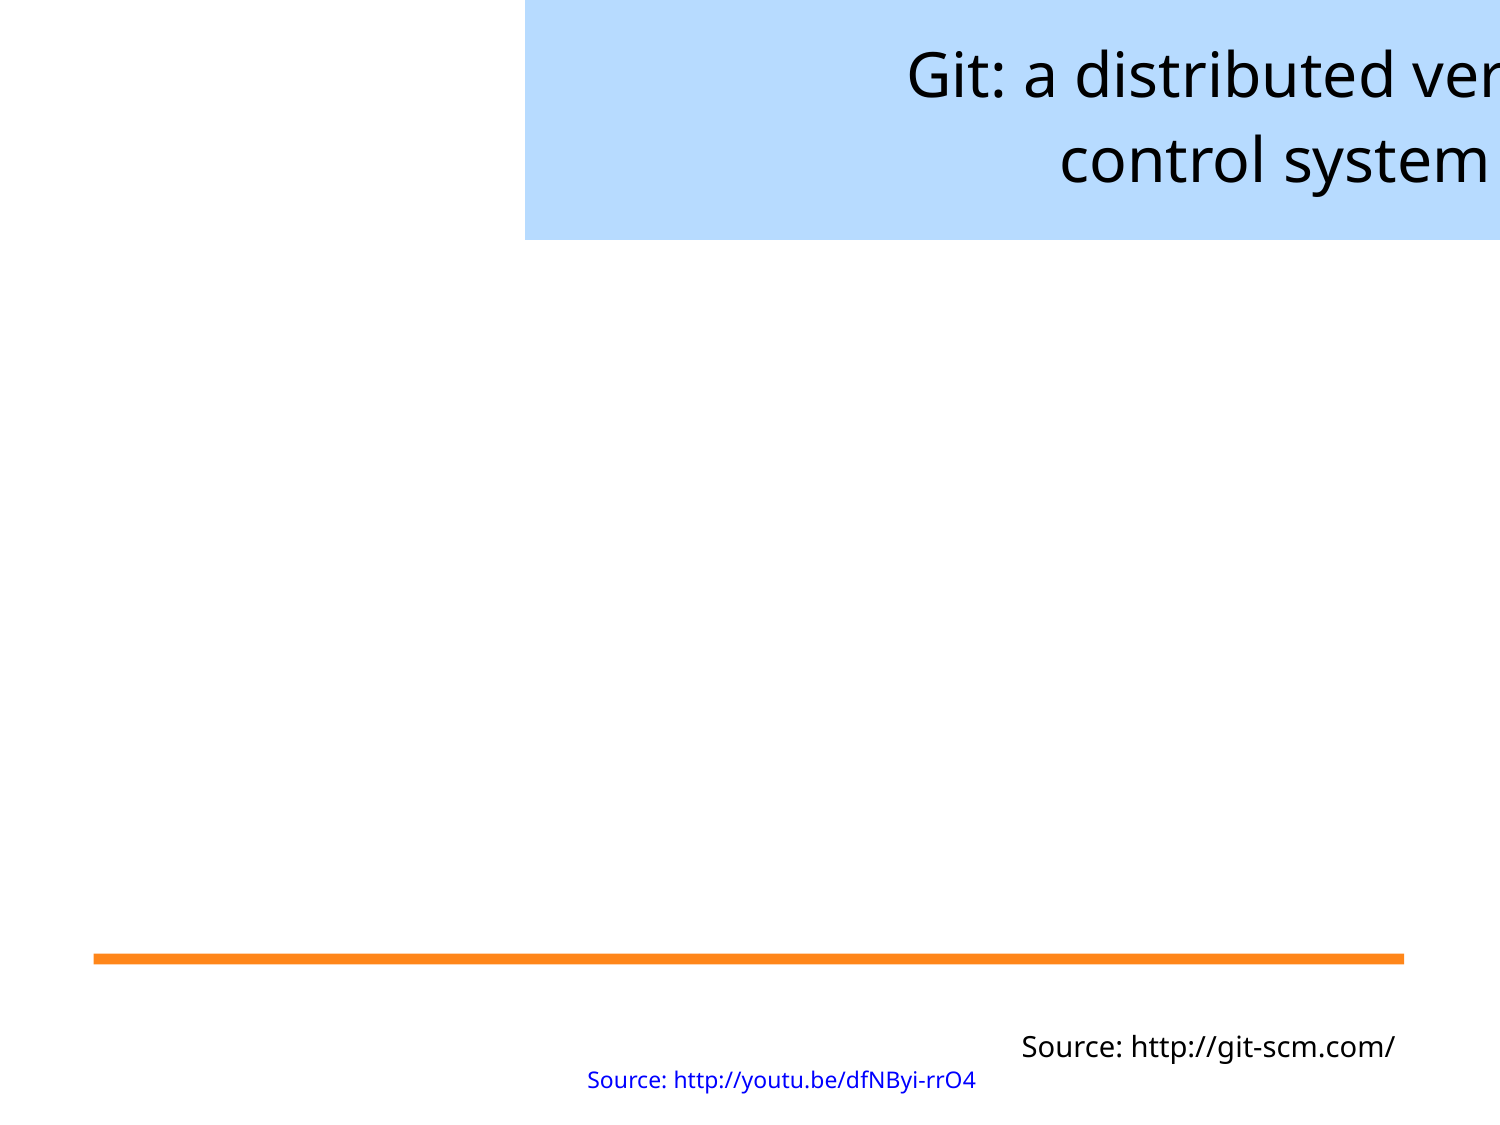

# Git: a distributed version control system
Source: http://git-scm.com/
Source: http://youtu.be/dfNByi-rrO4